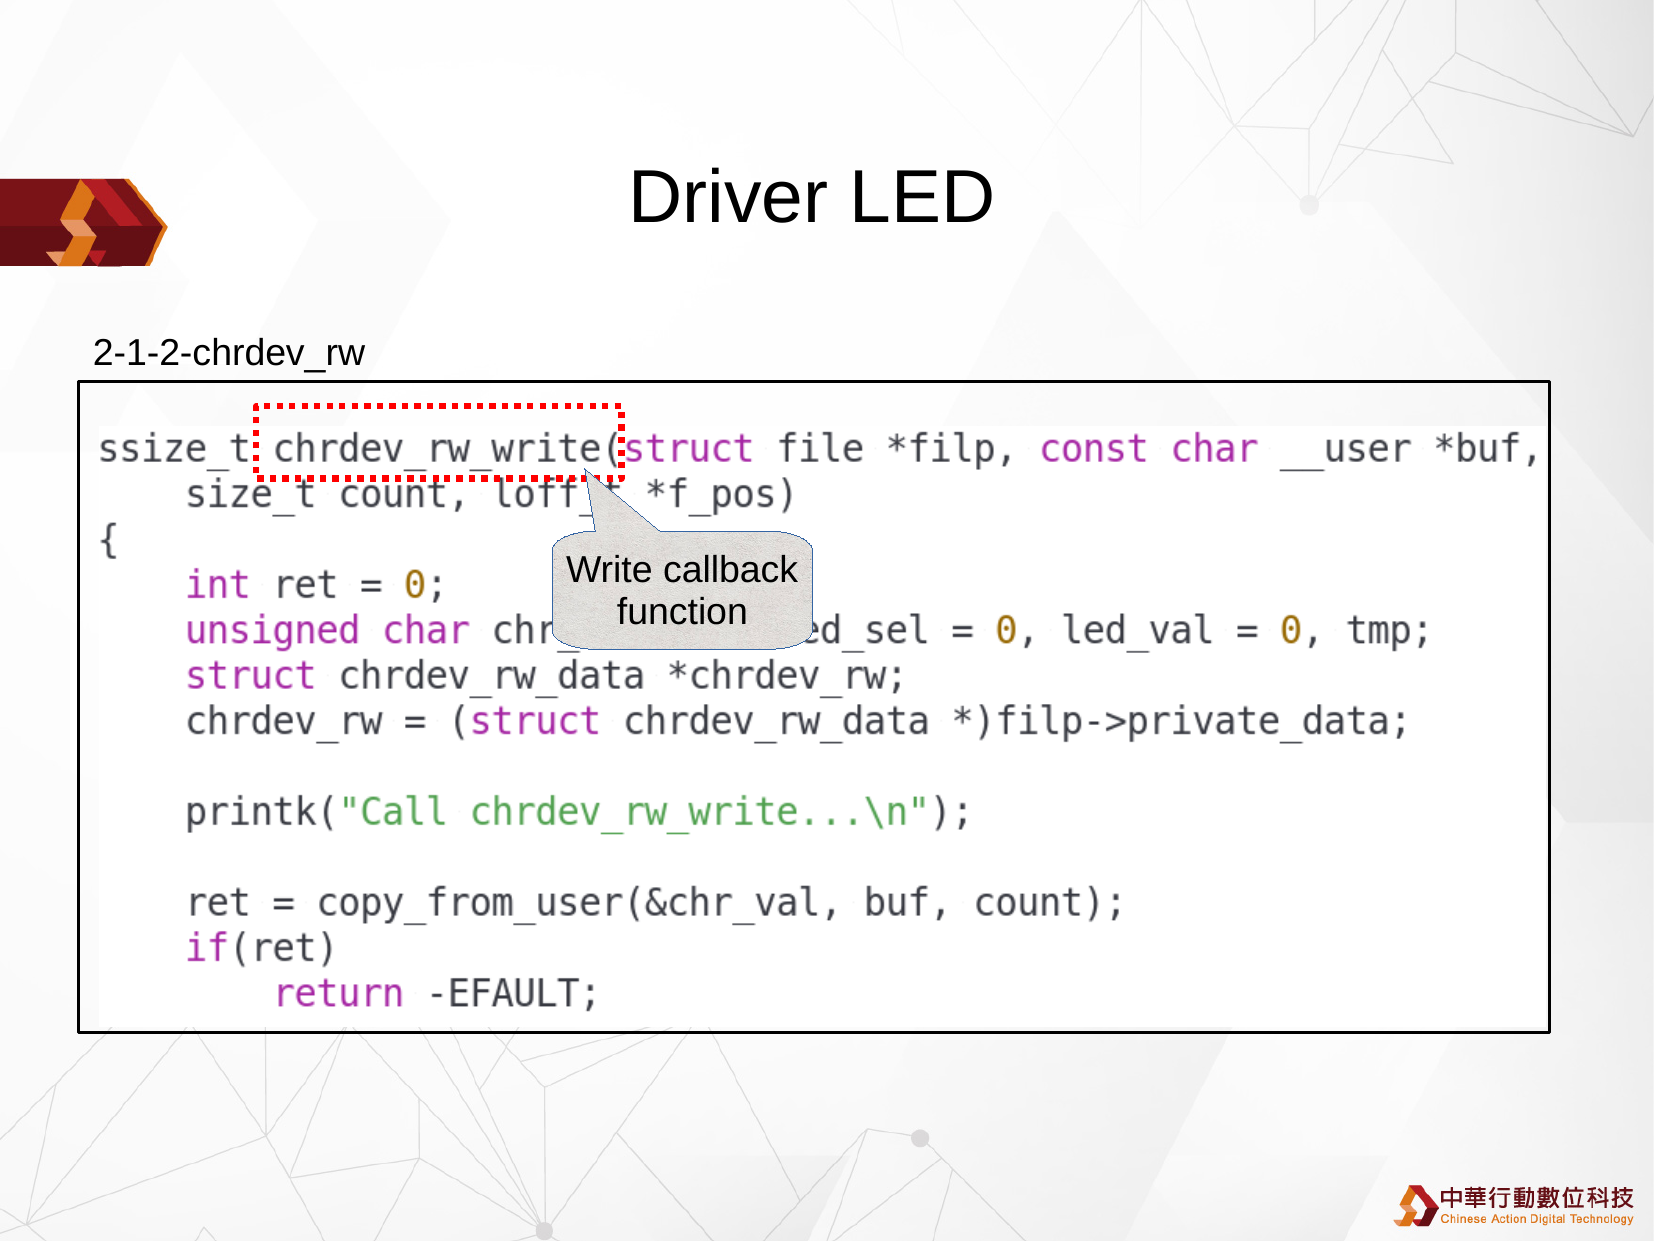

# Driver LED
2-1-2-chrdev_rw
Write callback
function